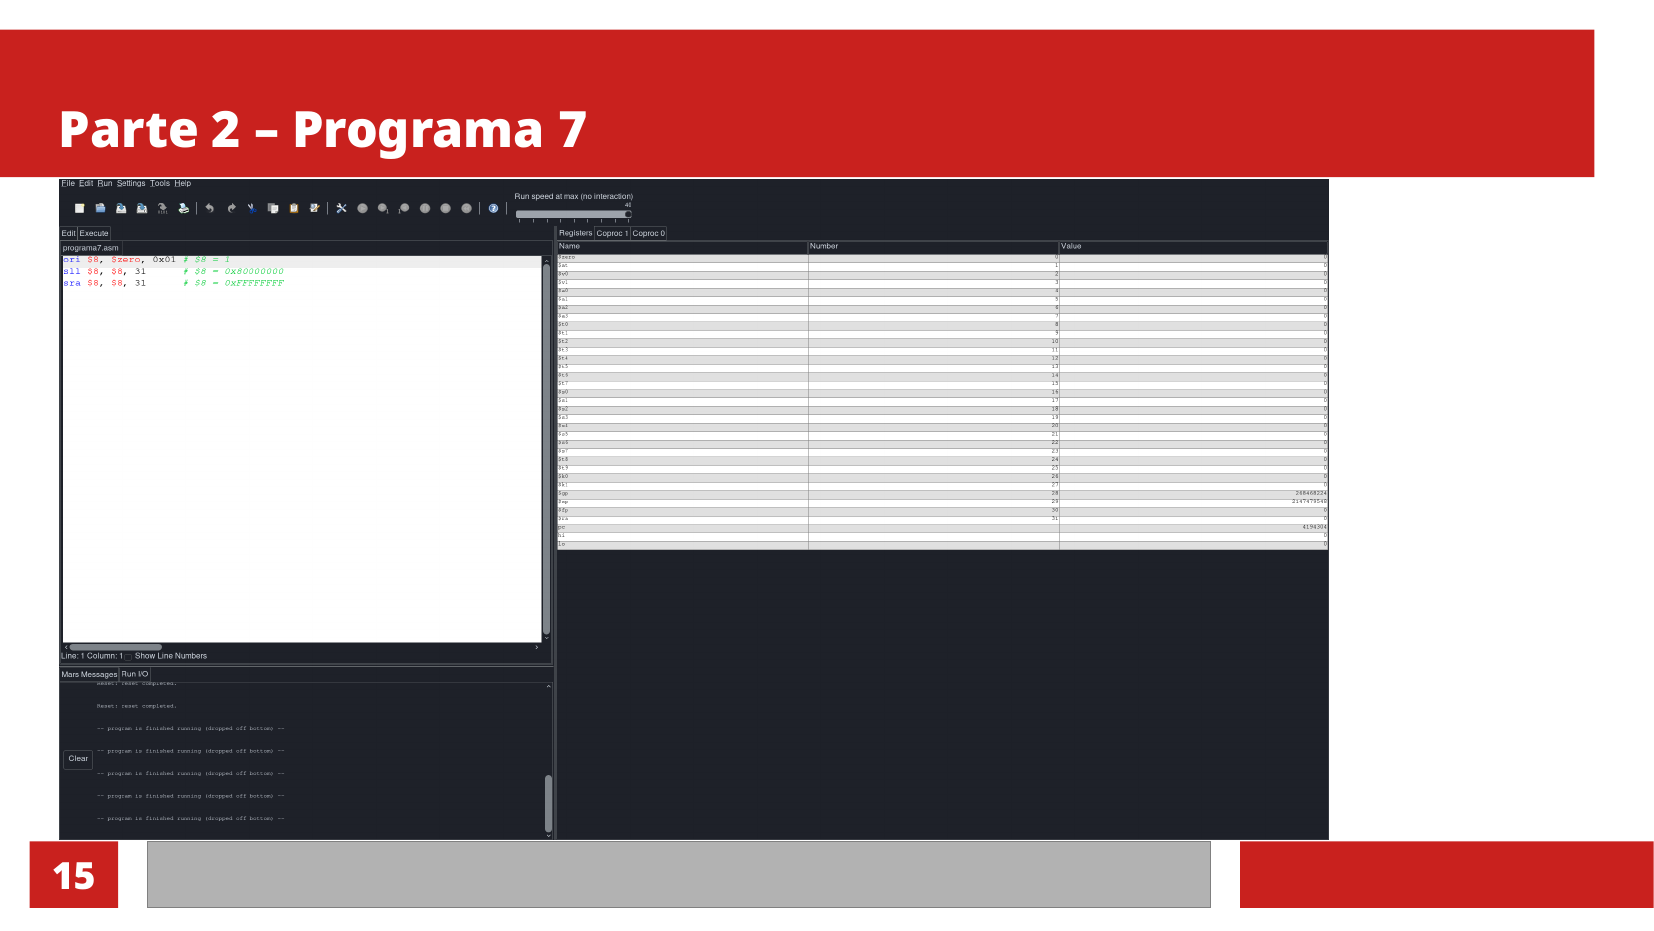

# Parte 2 – Programa 7
15